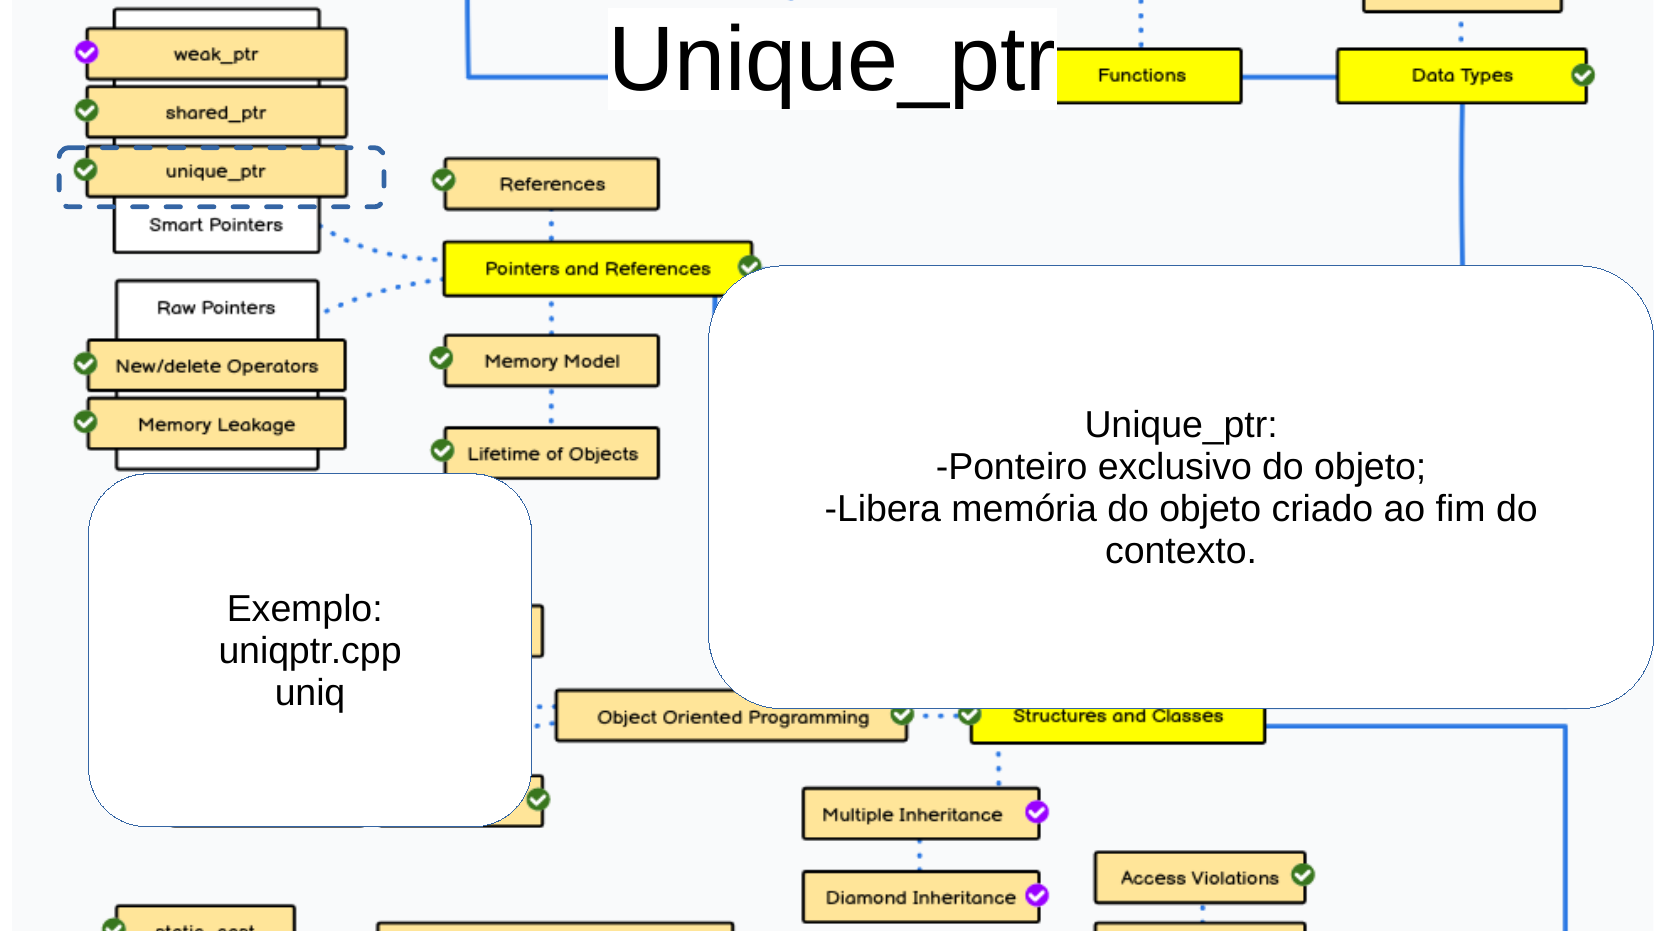

# Unique_ptr
Unique_ptr:
-Ponteiro exclusivo do objeto;
-Libera memória do objeto criado ao fim do contexto.
Exemplo:
uniqptr.cpp
uniq